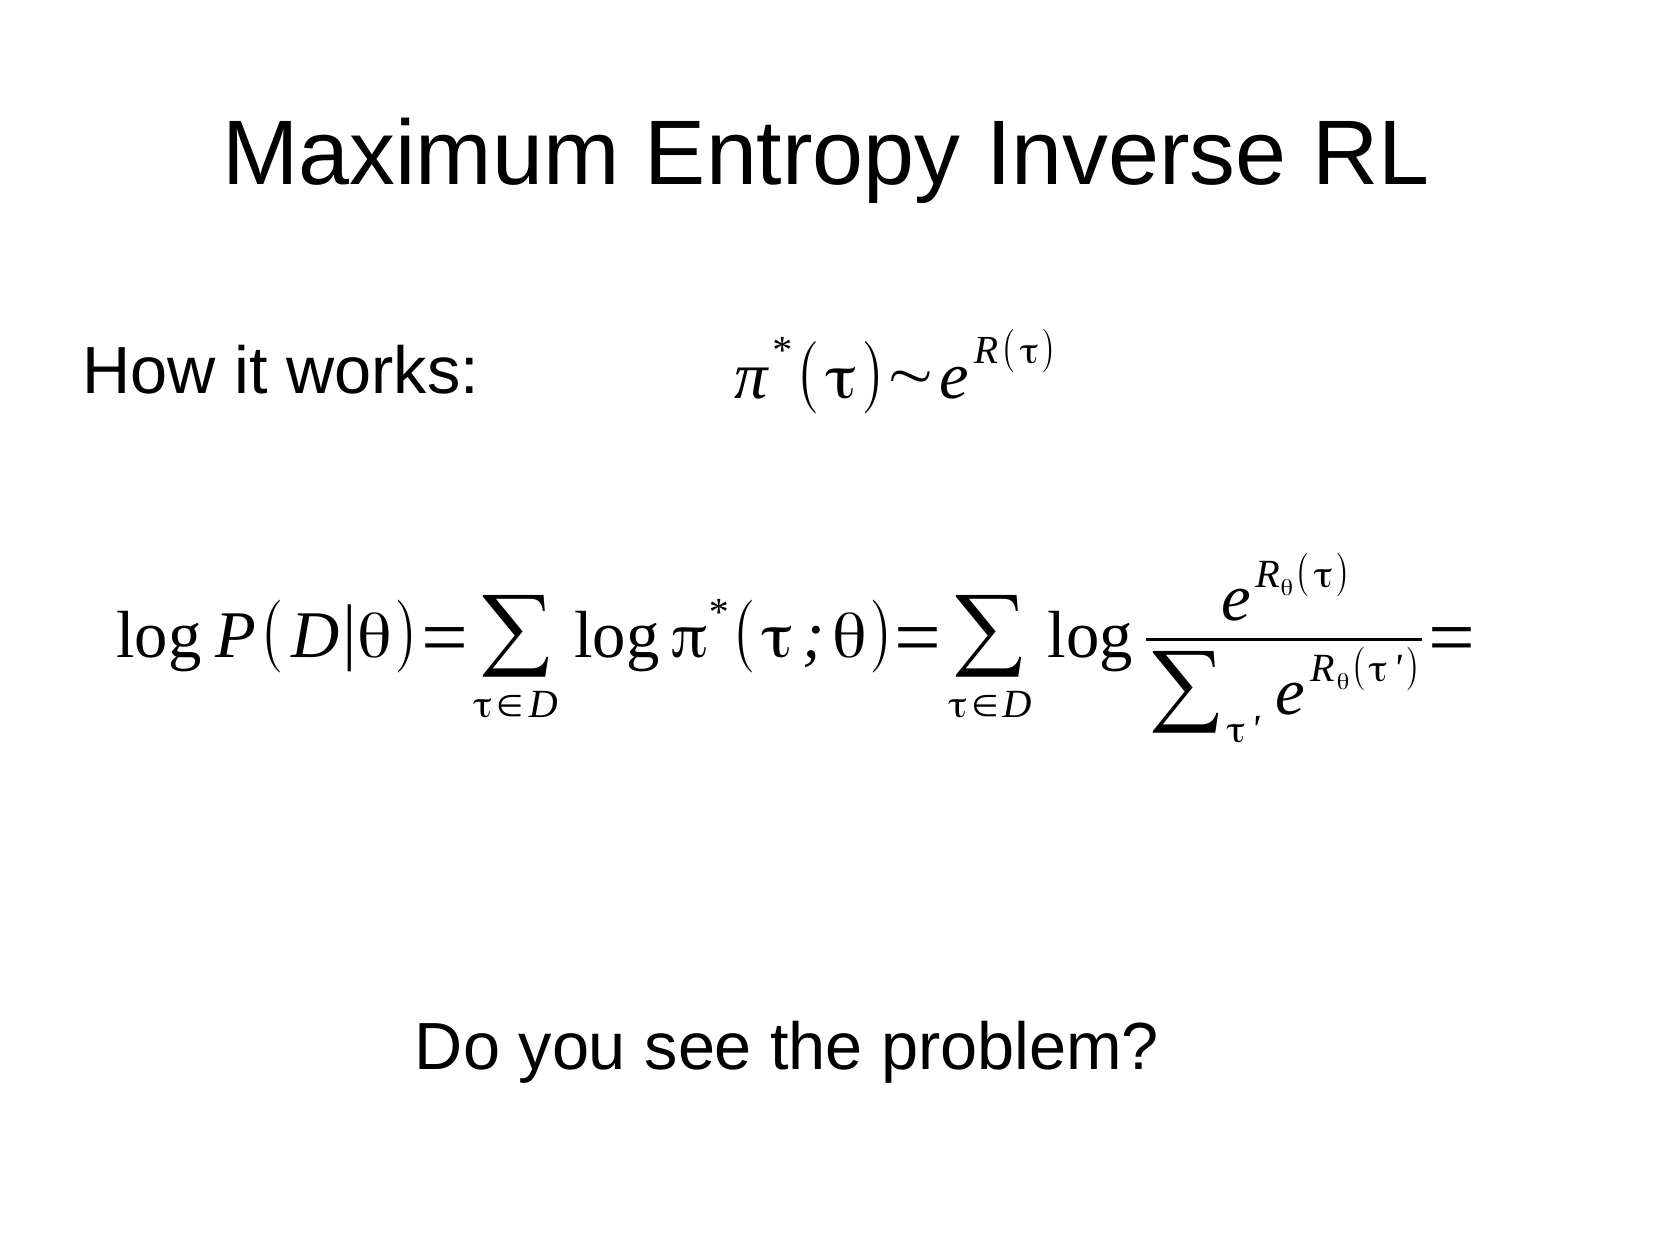

# Maximum Entropy Inverse RL
How it works:
Do you see the problem?